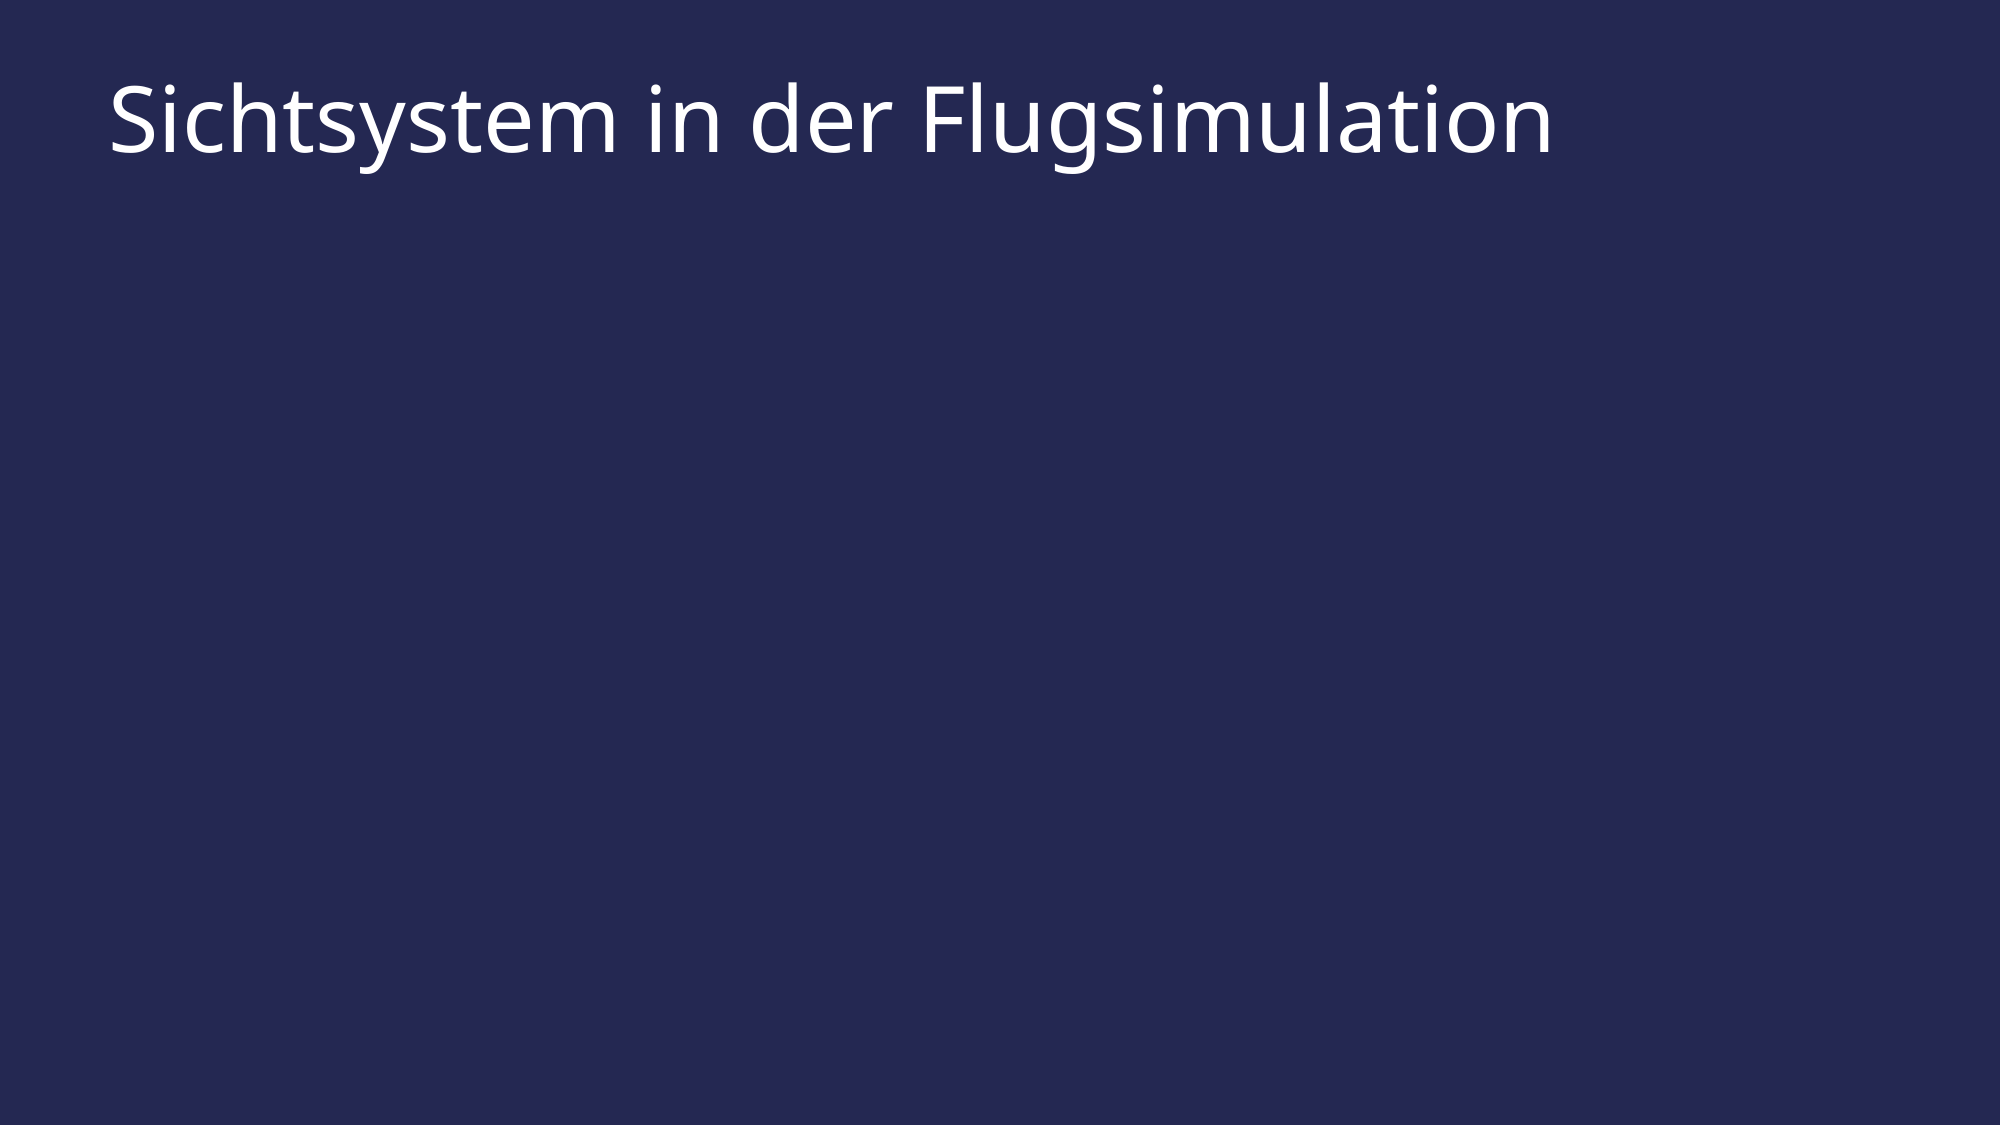

Das wünschenswerte ideale System hätte:
Blickfeld - wie im Luftfahrzeug
Auflösung - entsprechend dem Auge
Helligkeit - Nacht bis Sonnenschein
Kontraste und Szenendetaillierung - wie in der Realität
Die Realität ist abhängig von:
Projektorleistung
Projektorenanzahl
Tageslichtverhältnisse
modellierte Datenbasis
# Sichtsystem in der Flugsimulation